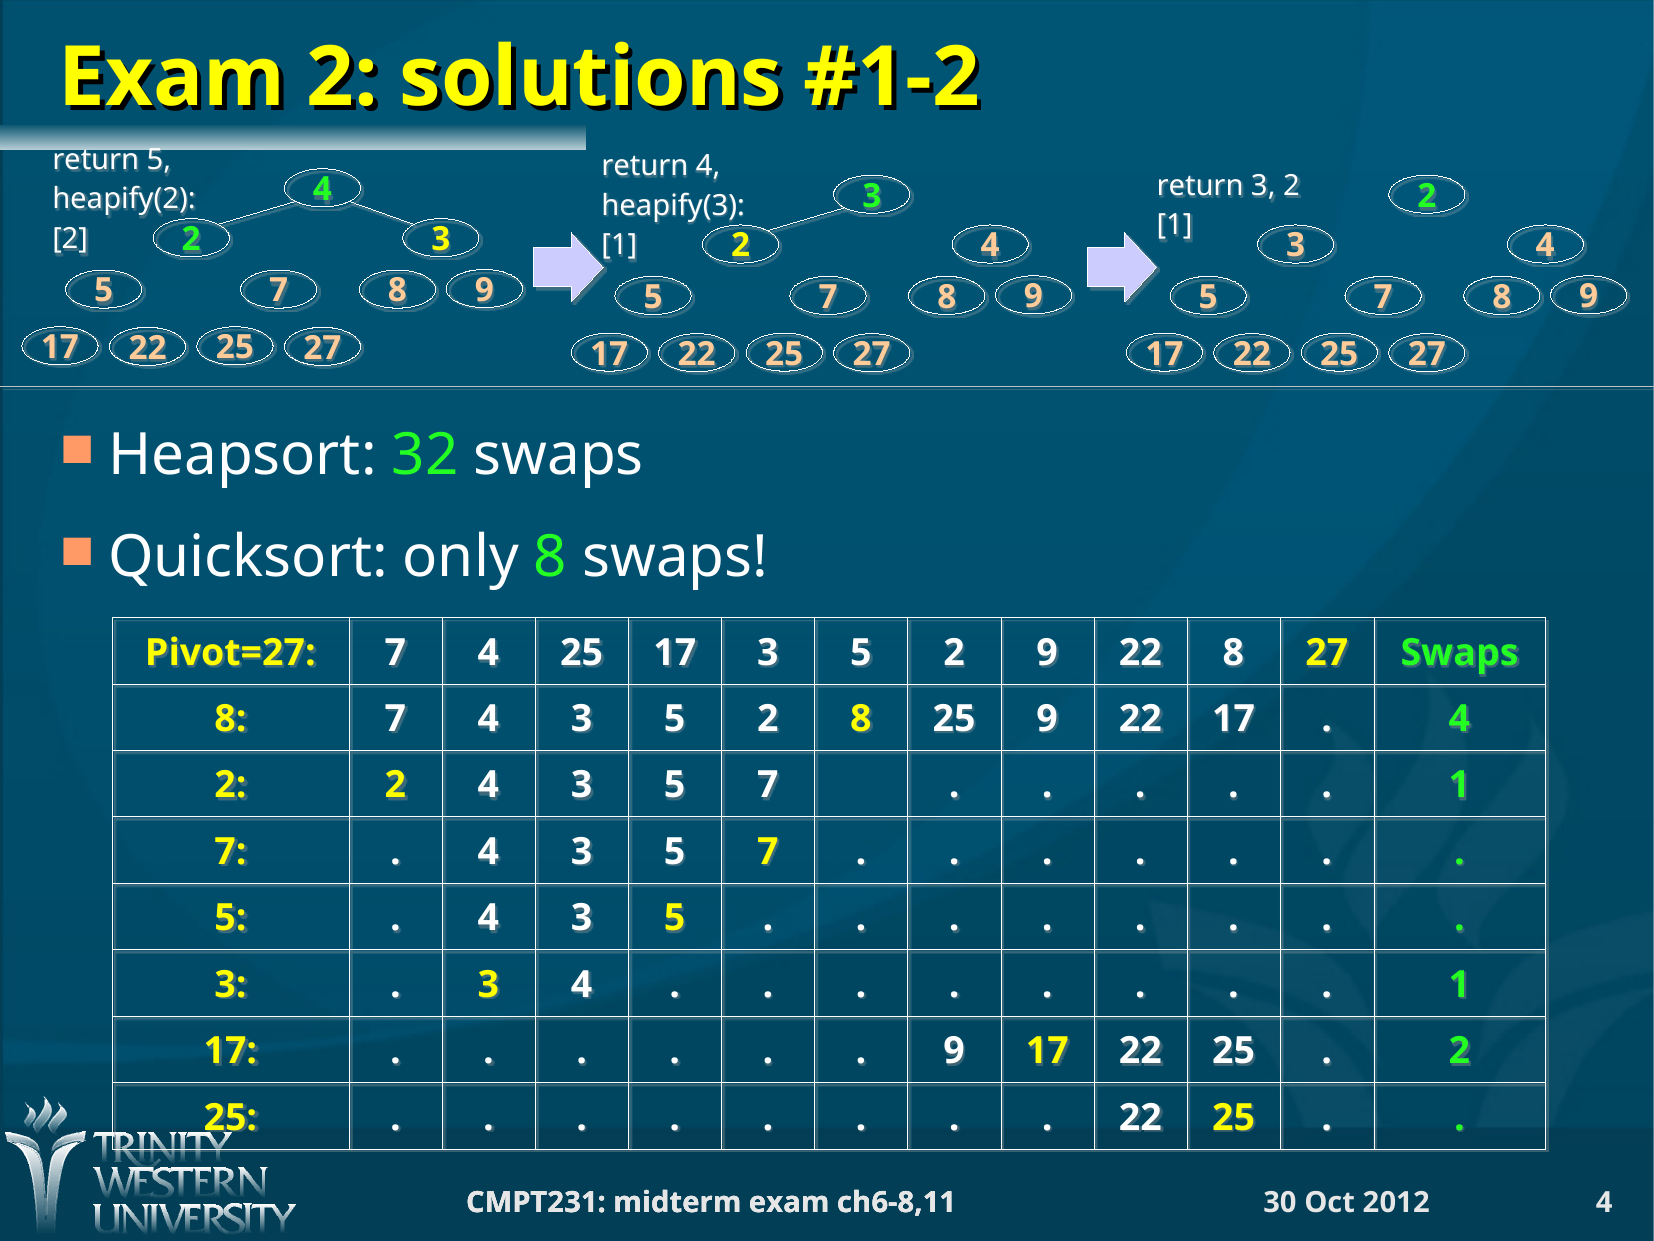

# Exam 2: solutions #1-2
return 5,
heapify(2):
[2]
4
2
3
9
5
7
8
17
25
22
27
return 4,
heapify(3):
[1]
3
2
4
9
5
7
8
17
25
22
27
return 3, 2
[1]
2
3
4
9
5
7
8
17
25
22
27
Heapsort: 32 swaps
Quicksort: only 8 swaps!
| Pivot=27: | 7 | 4 | 25 | 17 | 3 | 5 | 2 | 9 | 22 | 8 | 27 | Swaps |
| --- | --- | --- | --- | --- | --- | --- | --- | --- | --- | --- | --- | --- |
| 8: | 7 | 4 | 3 | 5 | 2 | 8 | 25 | 9 | 22 | 17 | . | 4 |
| 2: | 2 | 4 | 3 | 5 | 7 | | . | . | . | . | . | 1 |
| 7: | . | 4 | 3 | 5 | 7 | . | . | . | . | . | . | . |
| 5: | . | 4 | 3 | 5 | . | . | . | . | . | . | . | . |
| 3: | . | 3 | 4 | . | . | . | . | . | . | . | . | 1 |
| 17: | . | . | . | . | . | . | 9 | 17 | 22 | 25 | . | 2 |
| 25: | . | . | . | . | . | . | . | . | 22 | 25 | . | . |
CMPT231: midterm exam ch6-8,11
30 Oct 2012
4